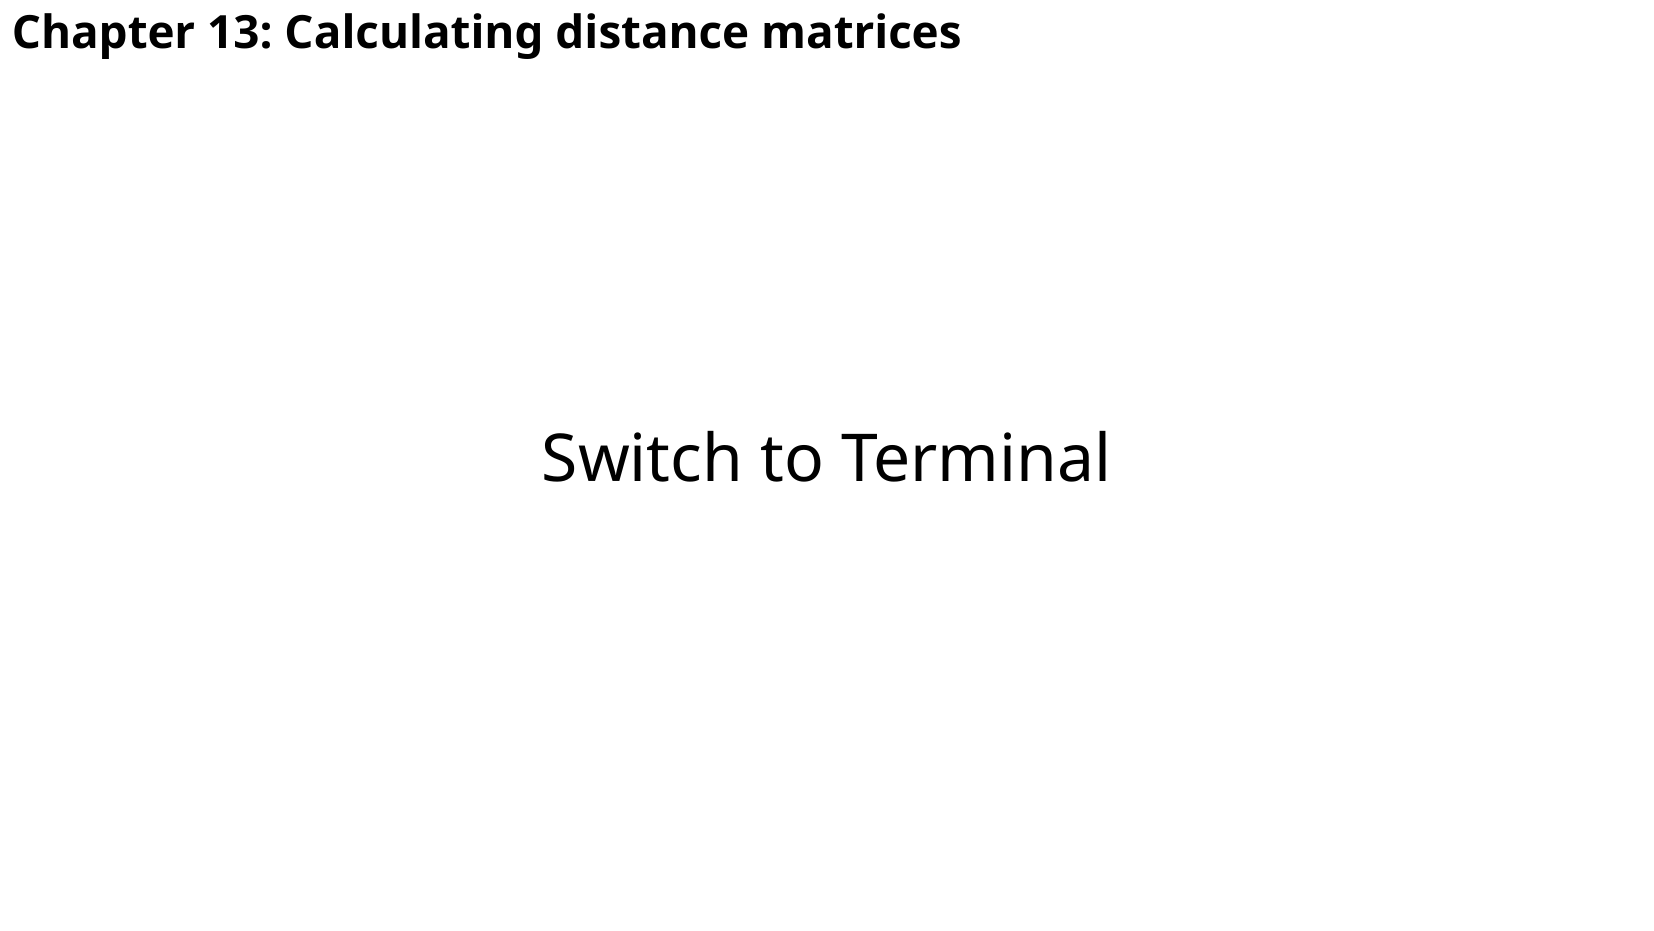

# Chapter 13: Calculating distance matrices
Switch to Terminal